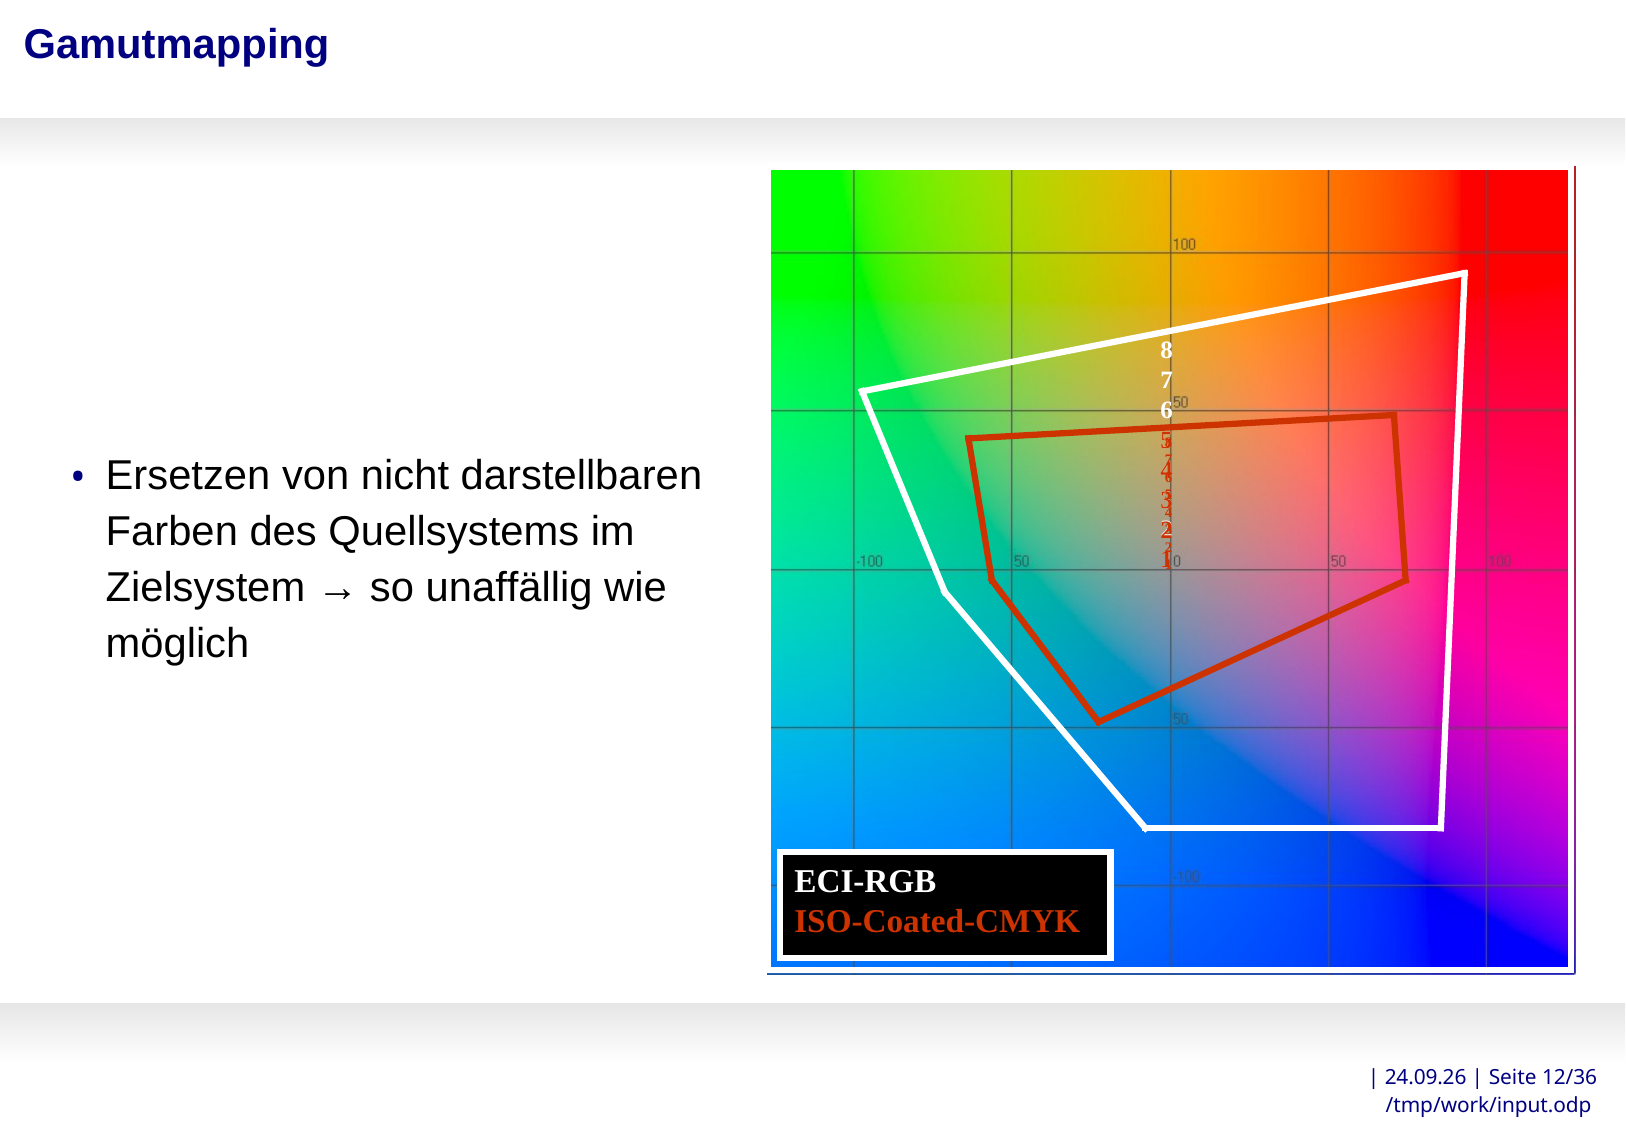

# Gamutmapping
8
7
6
5
4
3
2
1
8
7
6
5
4
3
2
1
5
4
3
2
1
Ersetzen von nicht darstellbaren Farben des Quellsystems im Zielsystem → so unaffällig wie möglich
ECI-RGB
ISO-Coated-CMYK